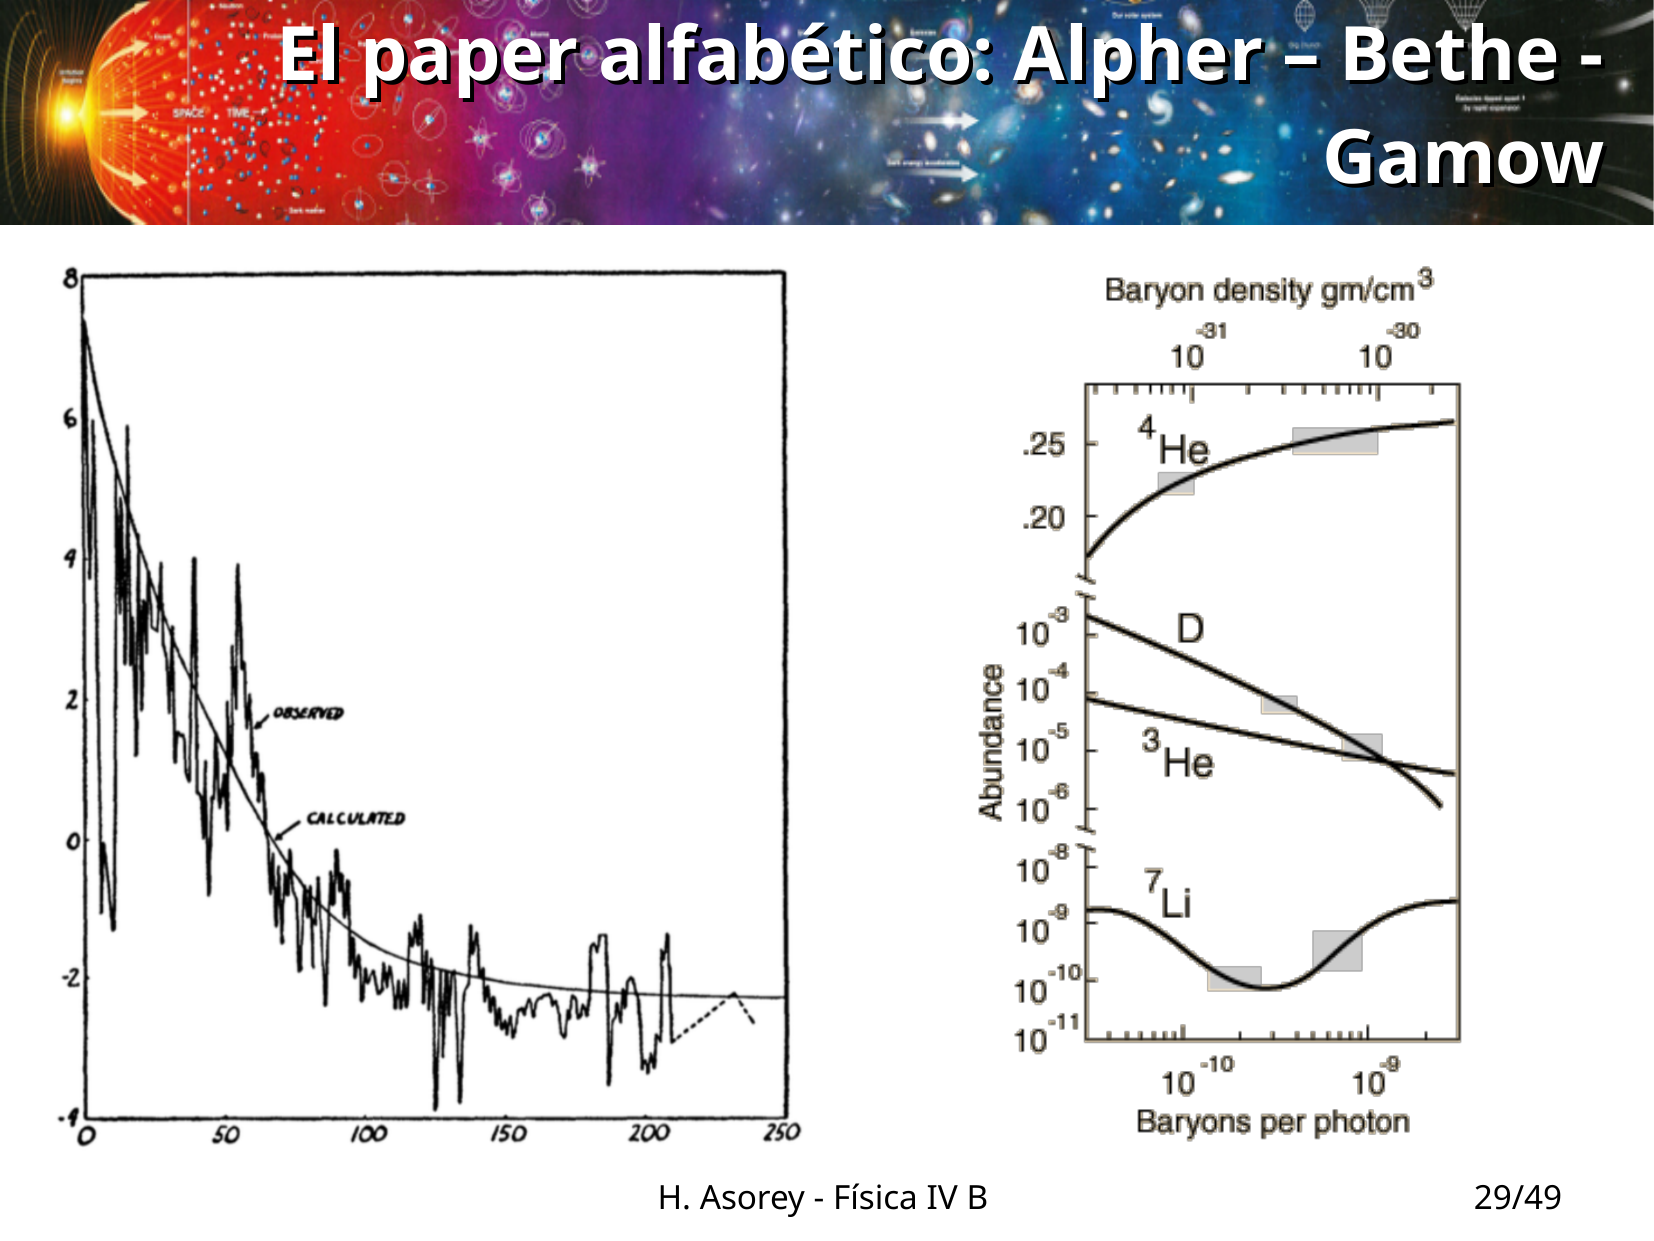

# El paper alfabético: Alpher – Bethe - Gamow
H. Asorey - Física IV B
29